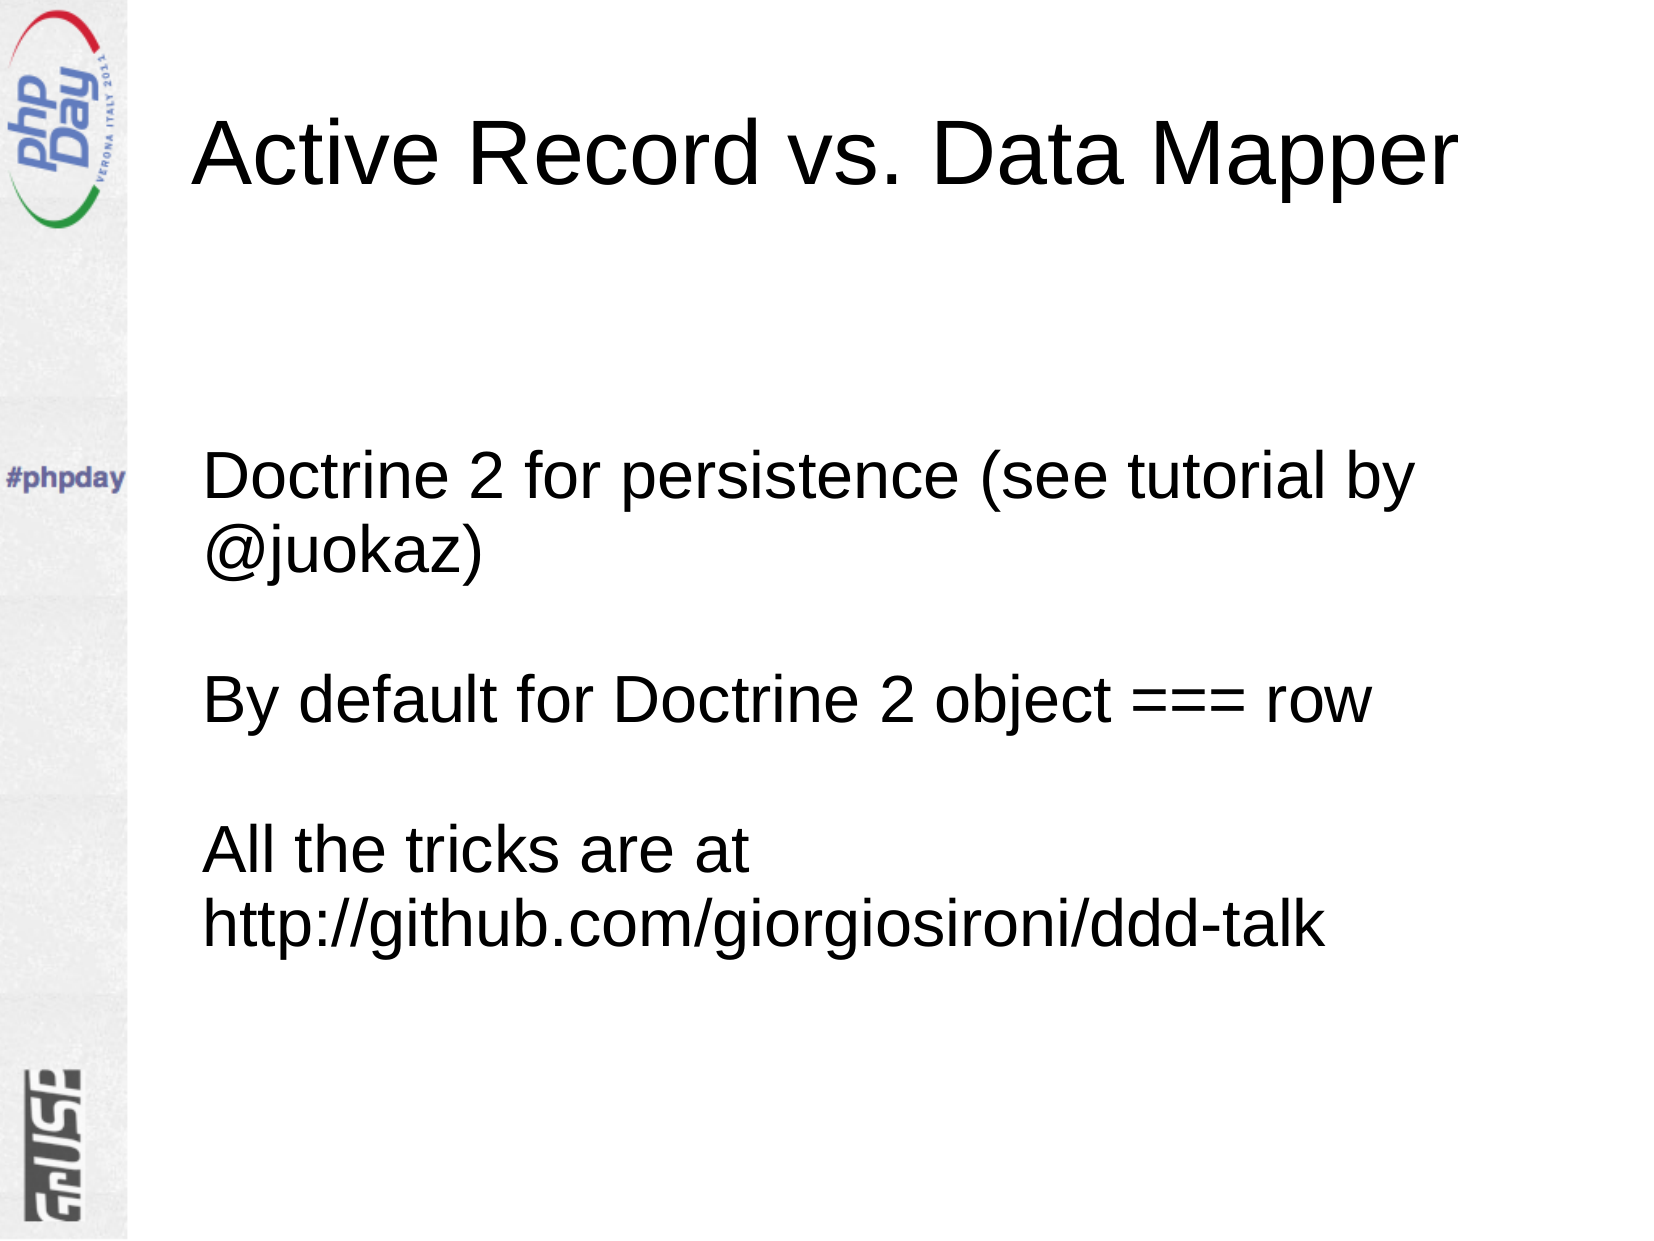

# Active Record vs. Data Mapper
Doctrine 2 for persistence (see tutorial by @juokaz)
By default for Doctrine 2 object === row
All the tricks are at http://github.com/giorgiosironi/ddd-talk